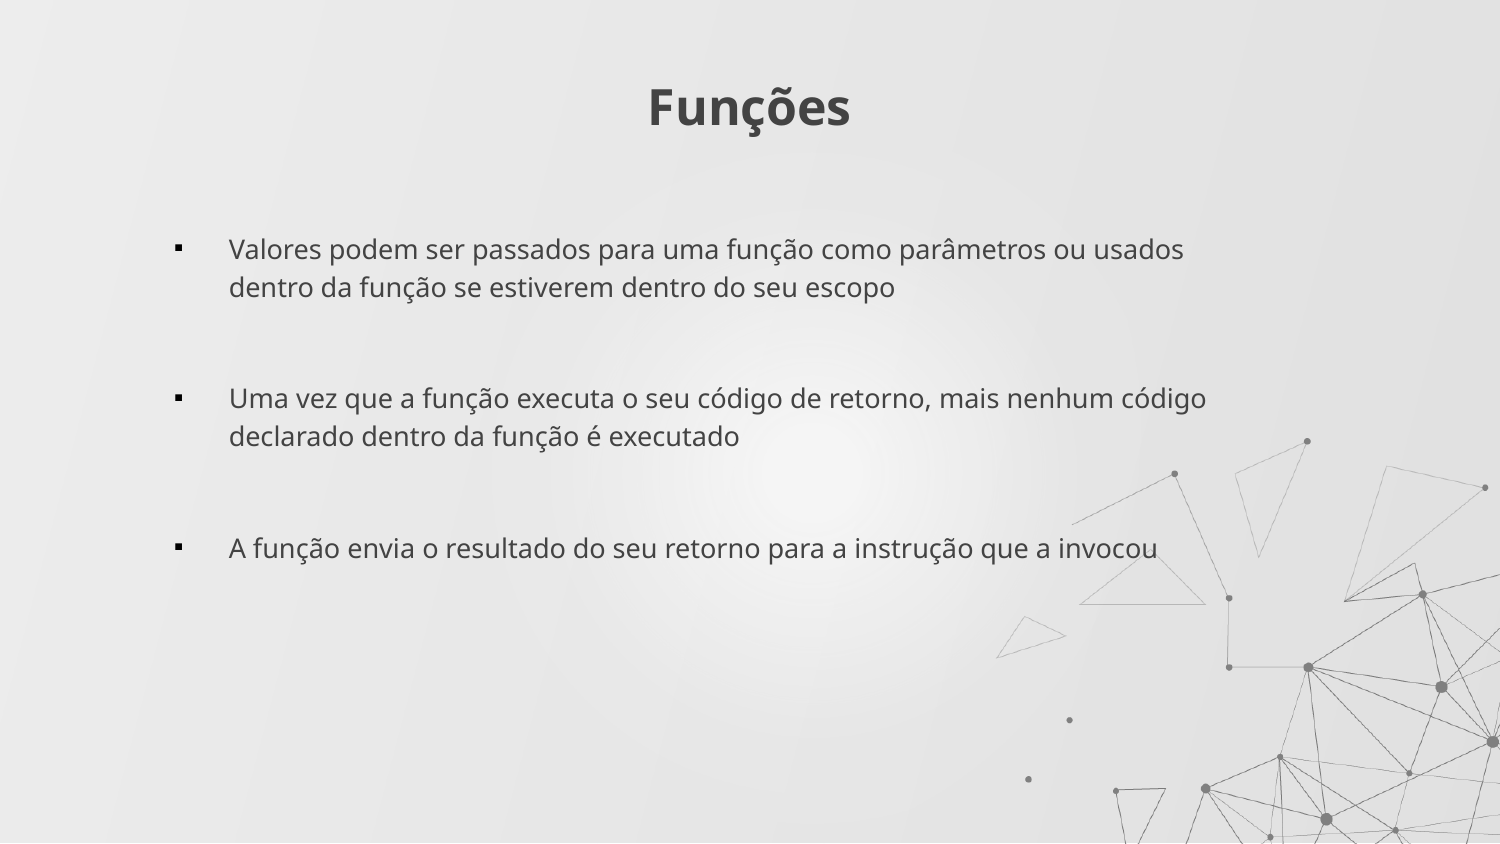

Funções
# Valores podem ser passados para uma função como parâmetros ou usados dentro da função se estiverem dentro do seu escopo
Uma vez que a função executa o seu código de retorno, mais nenhum código declarado dentro da função é executado
A função envia o resultado do seu retorno para a instrução que a invocou